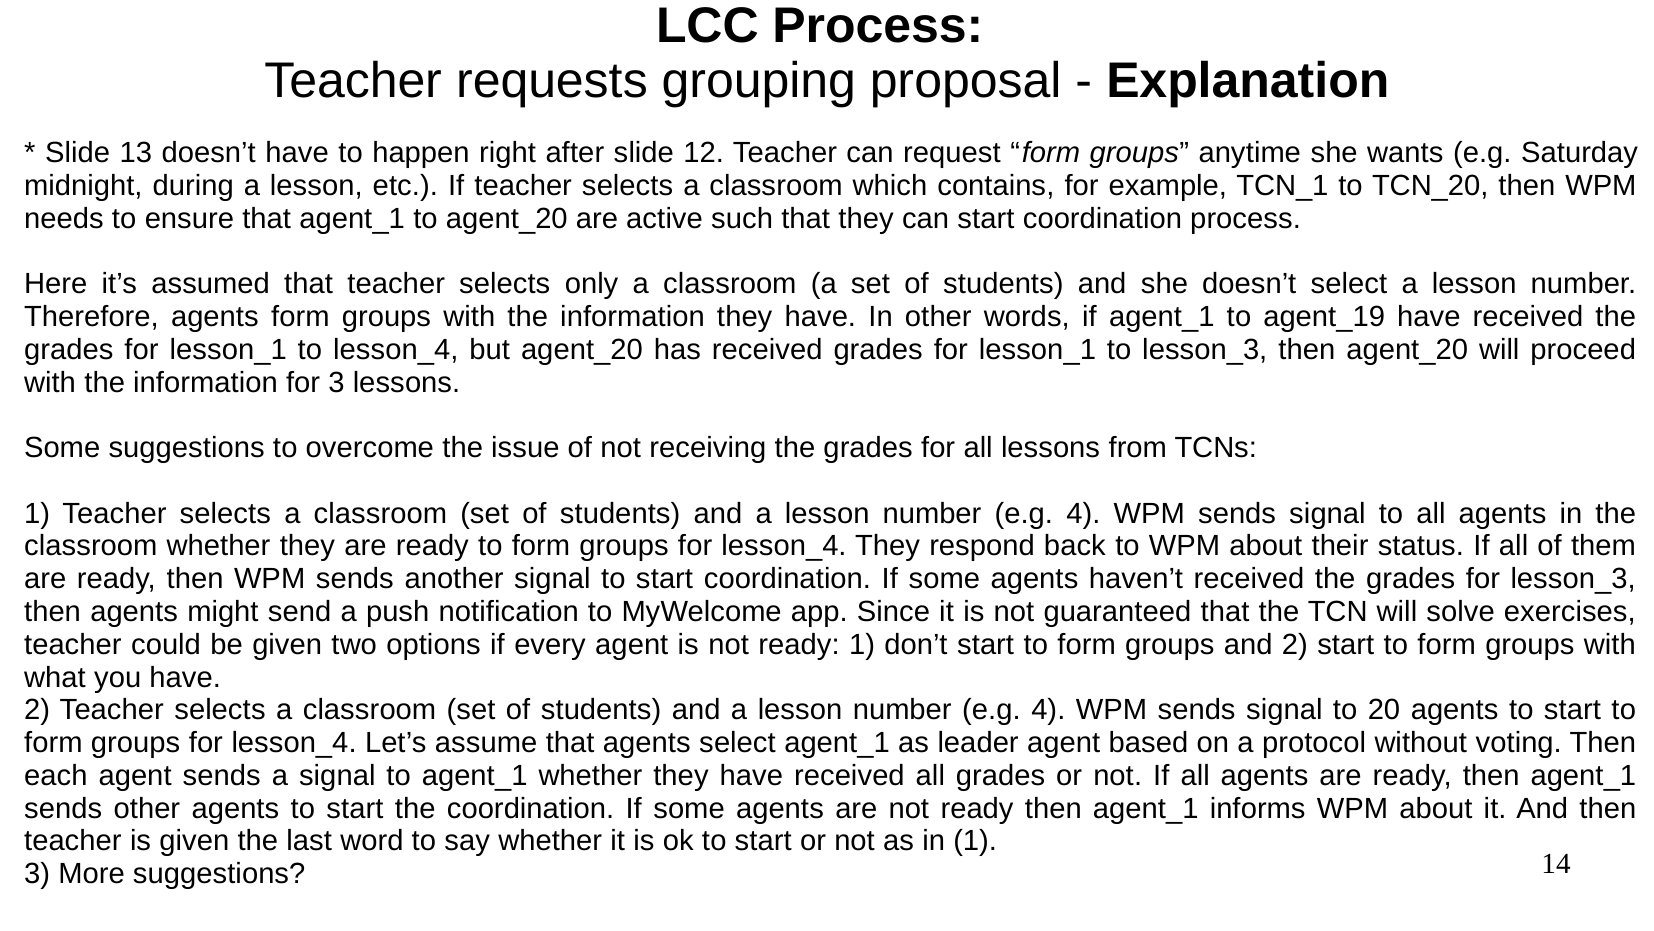

# LCC Process: Teacher requests grouping proposal - Explanation
* Slide 13 doesn’t have to happen right after slide 12. Teacher can request “form groups” anytime she wants (e.g. Saturday midnight, during a lesson, etc.). If teacher selects a classroom which contains, for example, TCN_1 to TCN_20, then WPM needs to ensure that agent_1 to agent_20 are active such that they can start coordination process.
Here it’s assumed that teacher selects only a classroom (a set of students) and she doesn’t select a lesson number. Therefore, agents form groups with the information they have. In other words, if agent_1 to agent_19 have received the grades for lesson_1 to lesson_4, but agent_20 has received grades for lesson_1 to lesson_3, then agent_20 will proceed with the information for 3 lessons.
Some suggestions to overcome the issue of not receiving the grades for all lessons from TCNs:
1) Teacher selects a classroom (set of students) and a lesson number (e.g. 4). WPM sends signal to all agents in the classroom whether they are ready to form groups for lesson_4. They respond back to WPM about their status. If all of them are ready, then WPM sends another signal to start coordination. If some agents haven’t received the grades for lesson_3, then agents might send a push notification to MyWelcome app. Since it is not guaranteed that the TCN will solve exercises, teacher could be given two options if every agent is not ready: 1) don’t start to form groups and 2) start to form groups with what you have.
2) Teacher selects a classroom (set of students) and a lesson number (e.g. 4). WPM sends signal to 20 agents to start to form groups for lesson_4. Let’s assume that agents select agent_1 as leader agent based on a protocol without voting. Then each agent sends a signal to agent_1 whether they have received all grades or not. If all agents are ready, then agent_1 sends other agents to start the coordination. If some agents are not ready then agent_1 informs WPM about it. And then teacher is given the last word to say whether it is ok to start or not as in (1).
3) More suggestions?
14